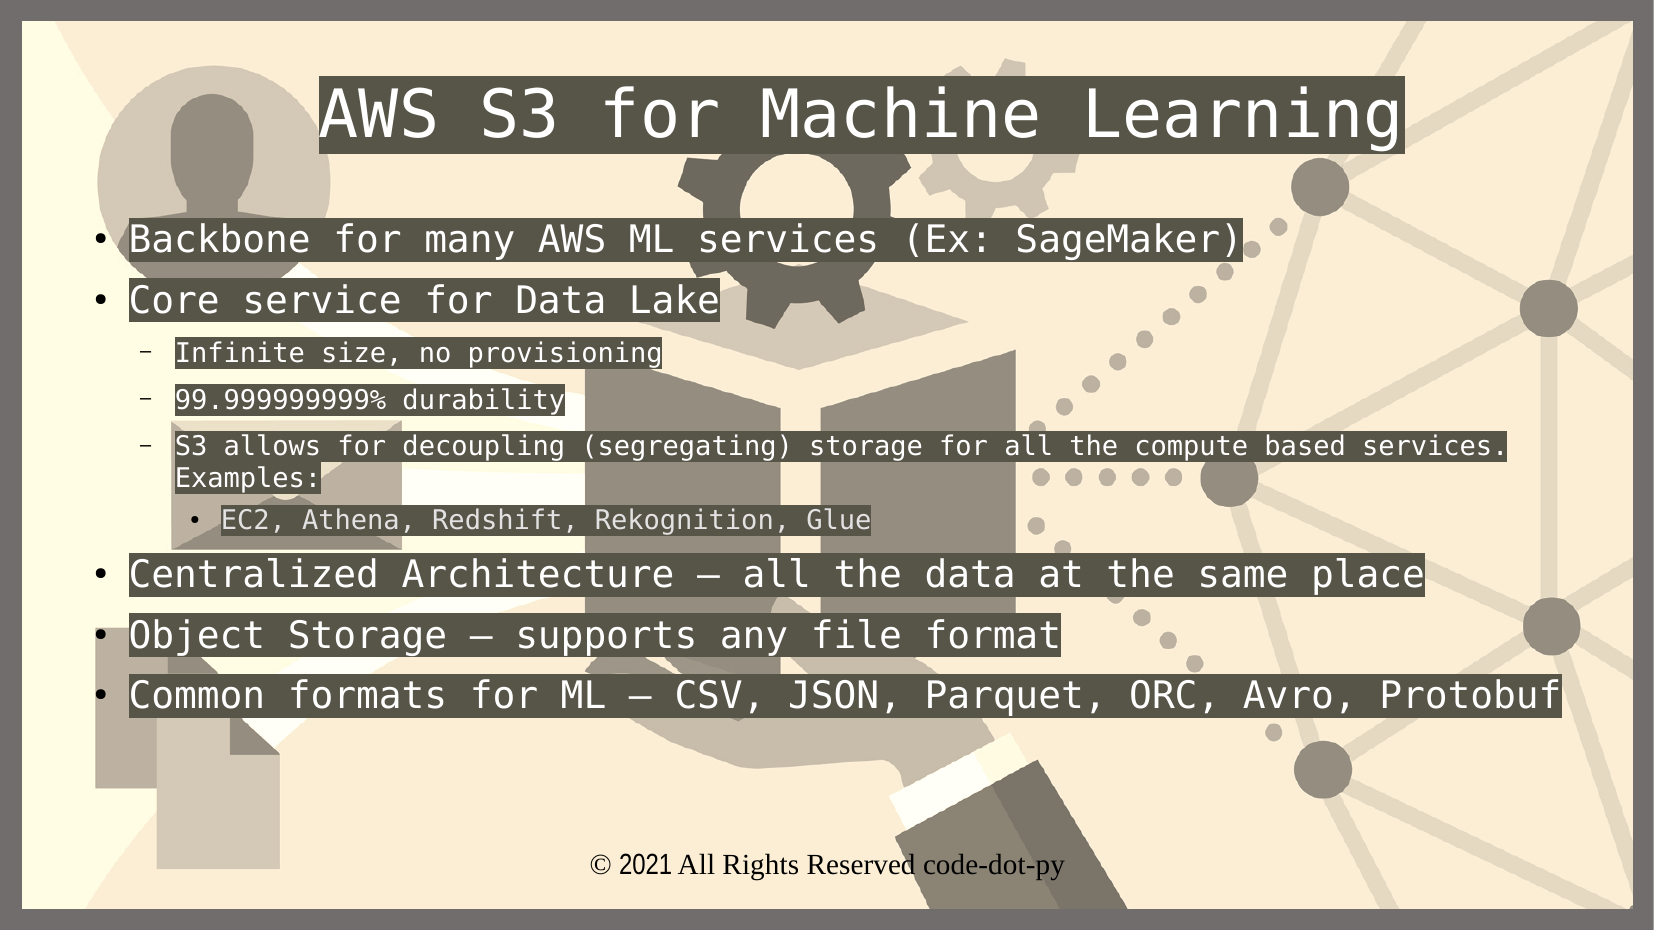

# AWS S3 for Machine Learning
Backbone for many AWS ML services (Ex: SageMaker)
Core service for Data Lake
Infinite size, no provisioning
99.999999999% durability
S3 allows for decoupling (segregating) storage for all the compute based services. Examples:
EC2, Athena, Redshift, Rekognition, Glue
Centralized Architecture – all the data at the same place
Object Storage – supports any file format
Common formats for ML – CSV, JSON, Parquet, ORC, Avro, Protobuf